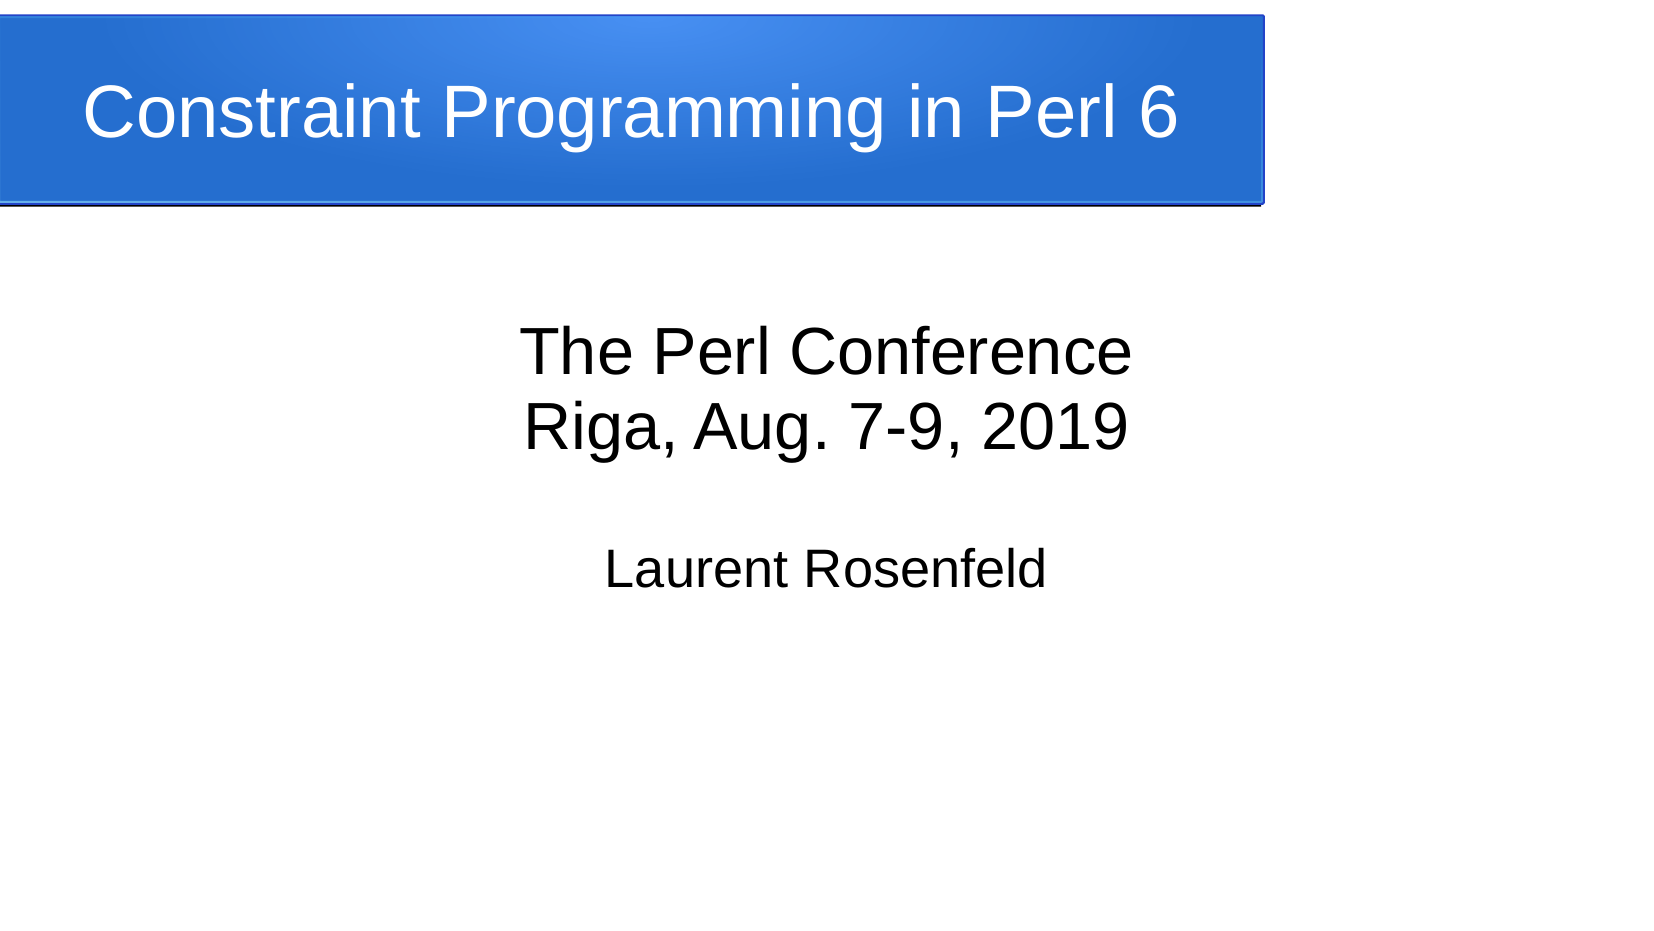

# Constraint Programming in Perl 6
The Perl Conference
Riga, Aug. 7-9, 2019
Laurent Rosenfeld